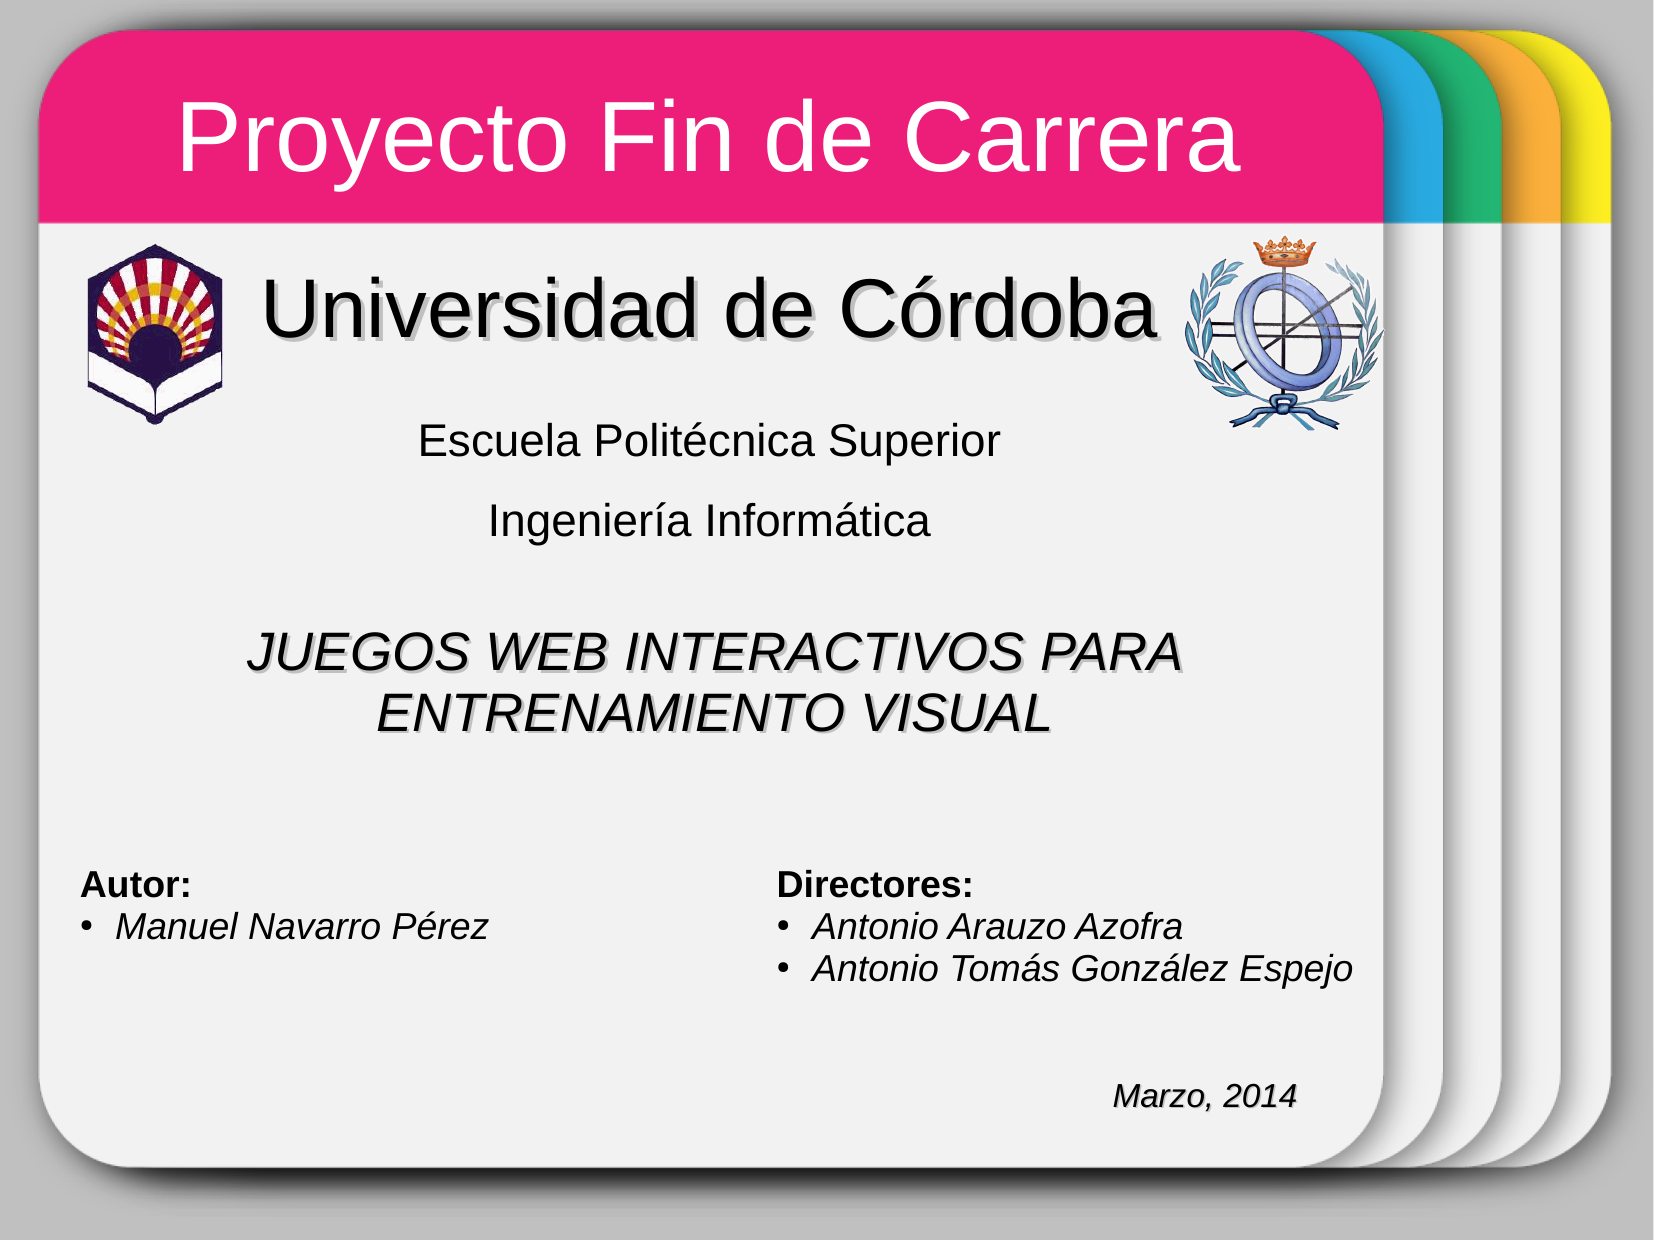

# Proyecto Fin de Carrera
Universidad de Córdoba
Escuela Politécnica Superior
Ingeniería Informática
JUEGOS WEB INTERACTIVOS PARA ENTRENAMIENTO VISUAL
Autor:
Manuel Navarro Pérez
Directores:
Antonio Arauzo Azofra
Antonio Tomás González Espejo
Marzo, 2014